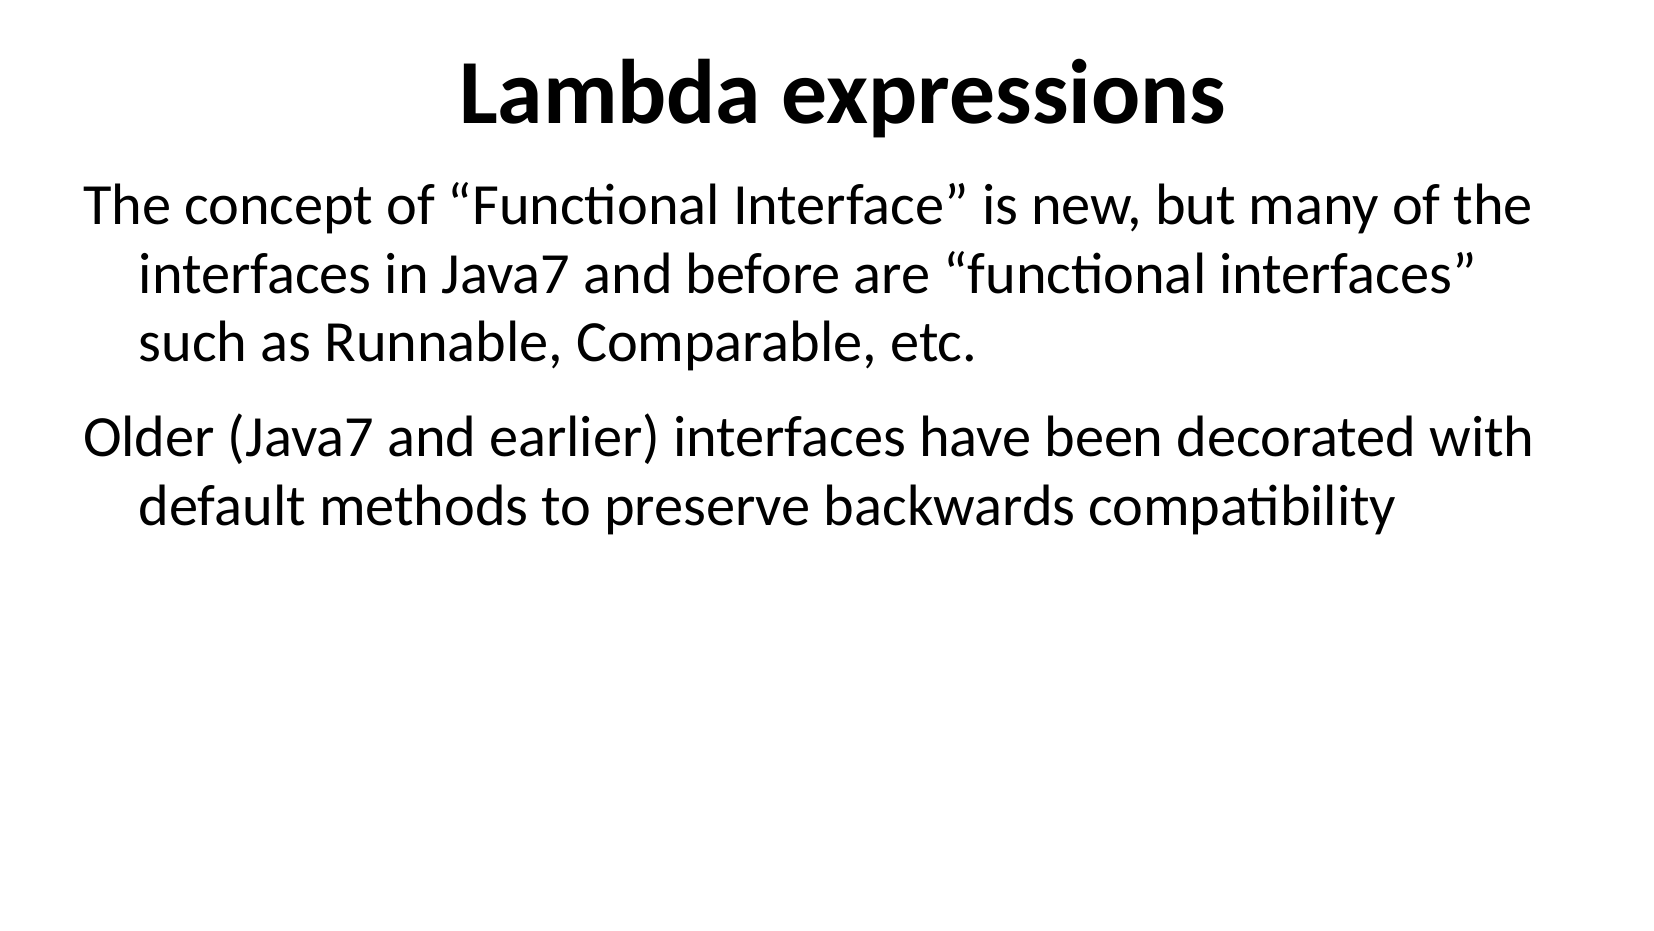

# Lambda expressions
The concept of “Functional Interface” is new, but many of the interfaces in Java7 and before are “functional interfaces” such as Runnable, Comparable, etc.
Older (Java7 and earlier) interfaces have been decorated with default methods to preserve backwards compatibility